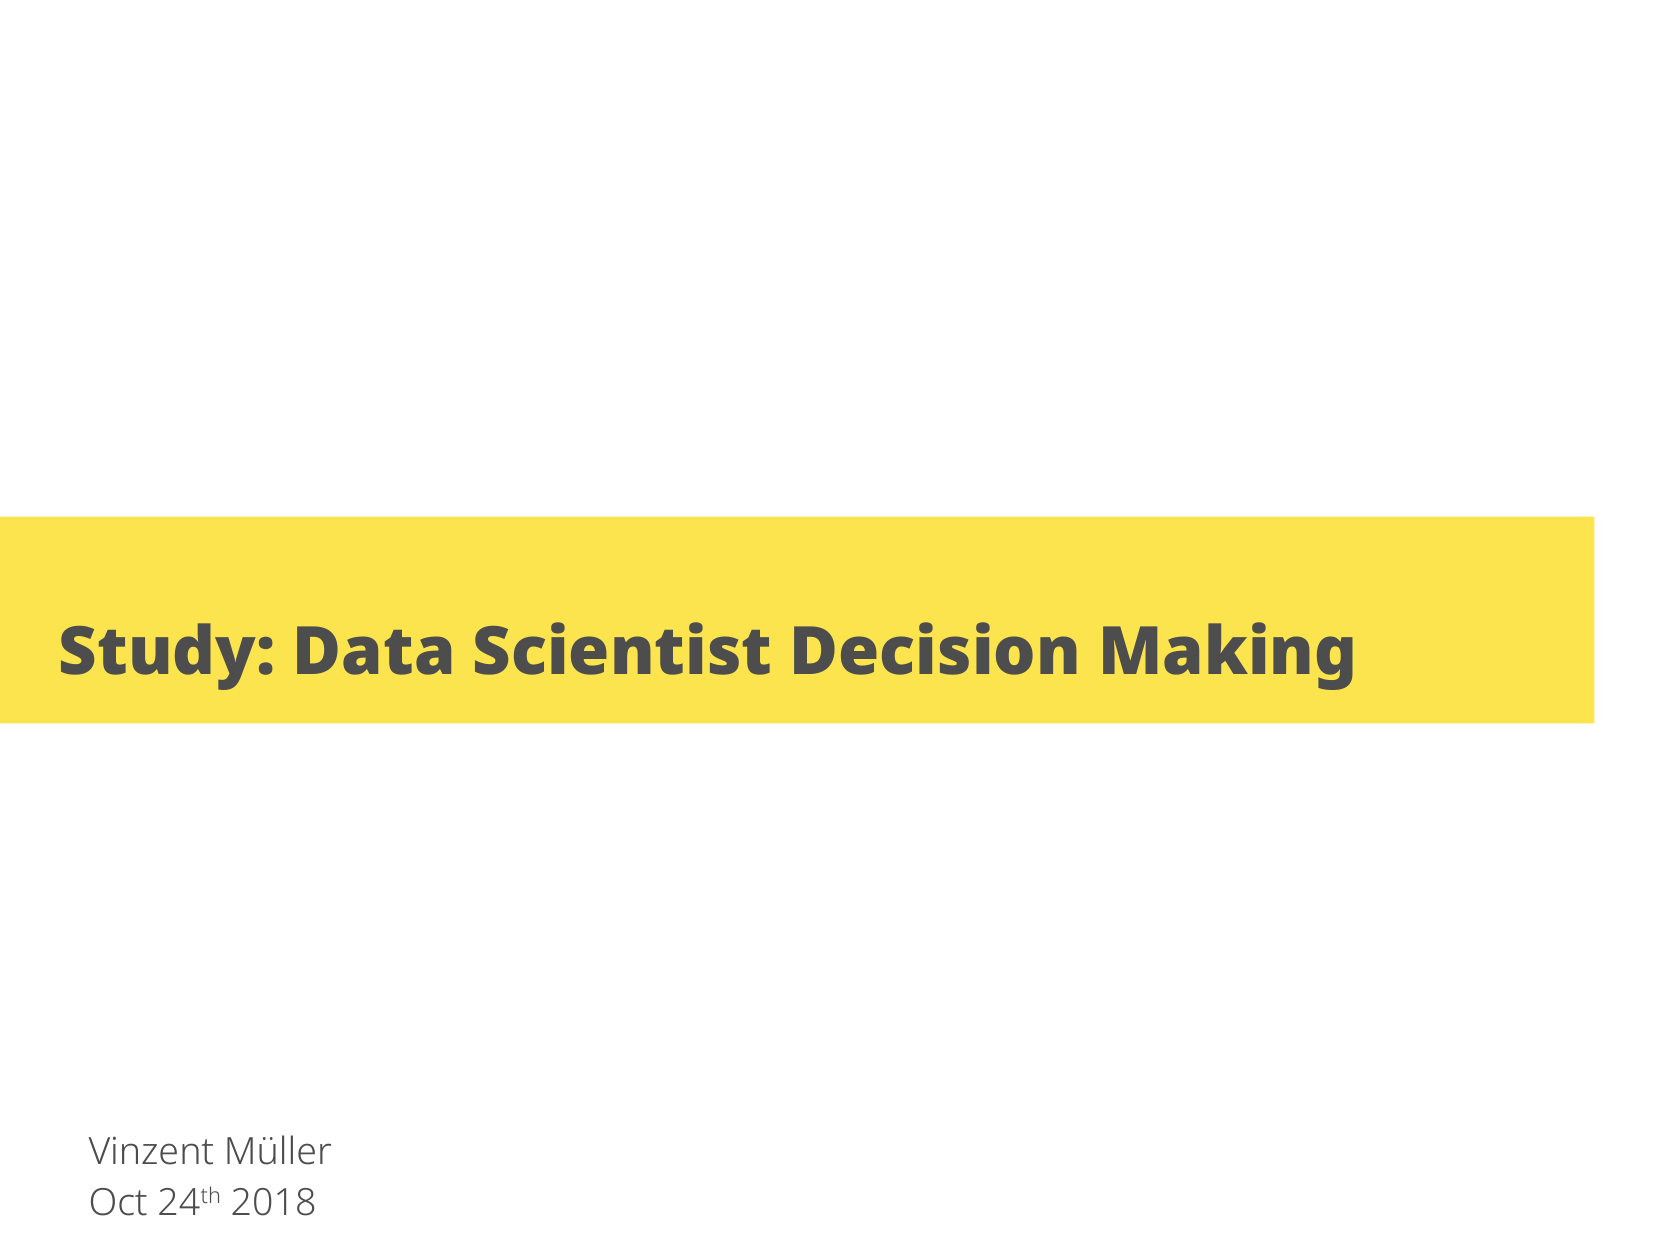

# Study: Data Scientist Decision Making
Vinzent Müller
Oct 24th 2018